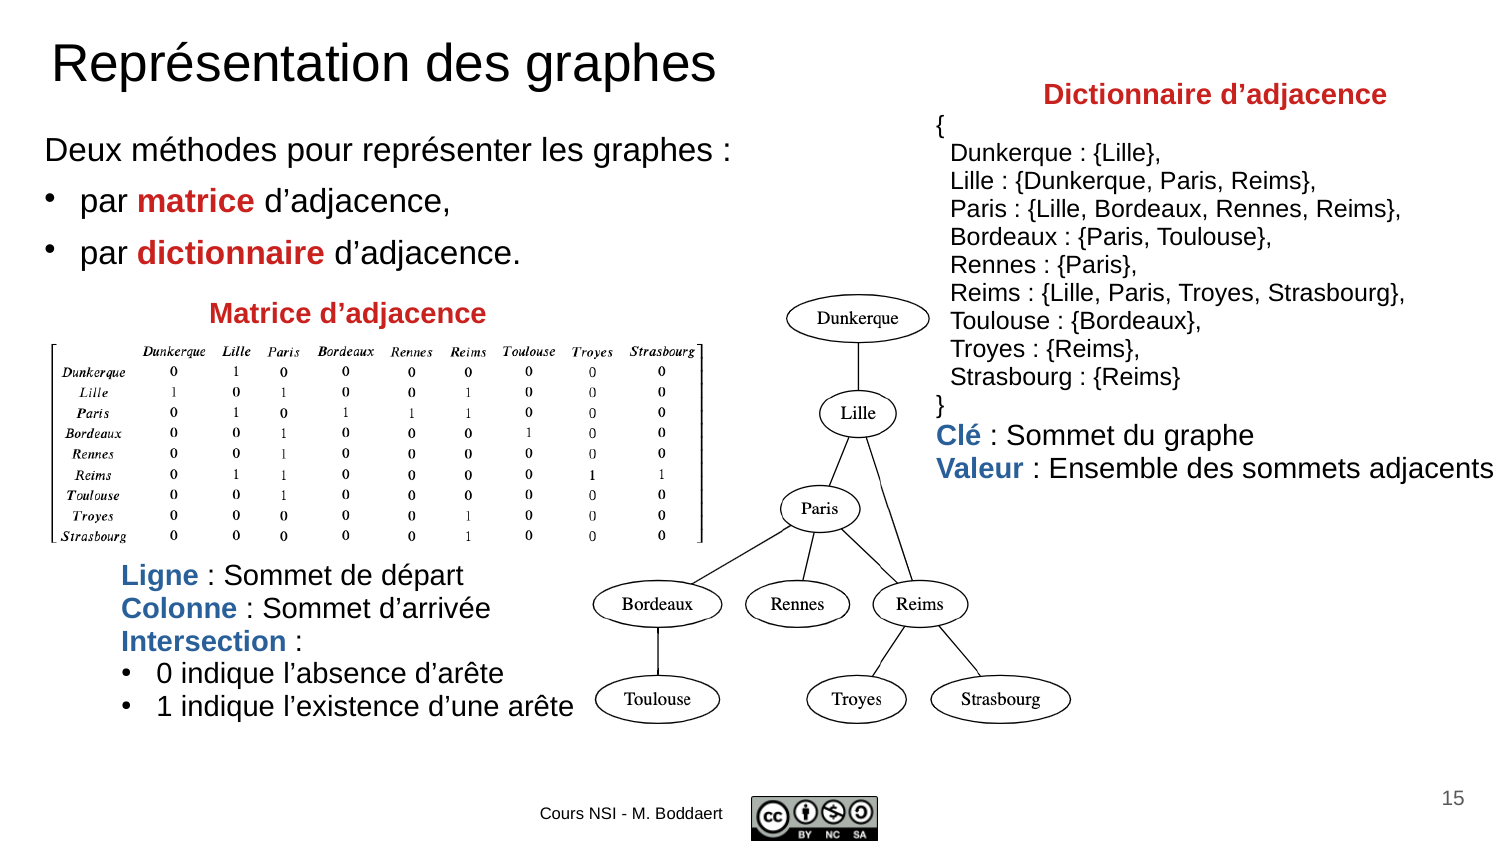

# Représentation des graphes
Dictionnaire d’adjacence
{
 Dunkerque : {Lille},
 Lille : {Dunkerque, Paris, Reims},
 Paris : {Lille, Bordeaux, Rennes, Reims},
 Bordeaux : {Paris, Toulouse},
 Rennes : {Paris},
 Reims : {Lille, Paris, Troyes, Strasbourg},
 Toulouse : {Bordeaux},
 Troyes : {Reims},
 Strasbourg : {Reims}
}
Clé : Sommet du graphe
Valeur : Ensemble des sommets adjacents
Deux méthodes pour représenter les graphes :
par matrice d’adjacence,
par dictionnaire d’adjacence.
Matrice d’adjacence
Ligne : Sommet de départ
Colonne : Sommet d’arrivée
Intersection :
0 indique l’absence d’arête
1 indique l’existence d’une arête